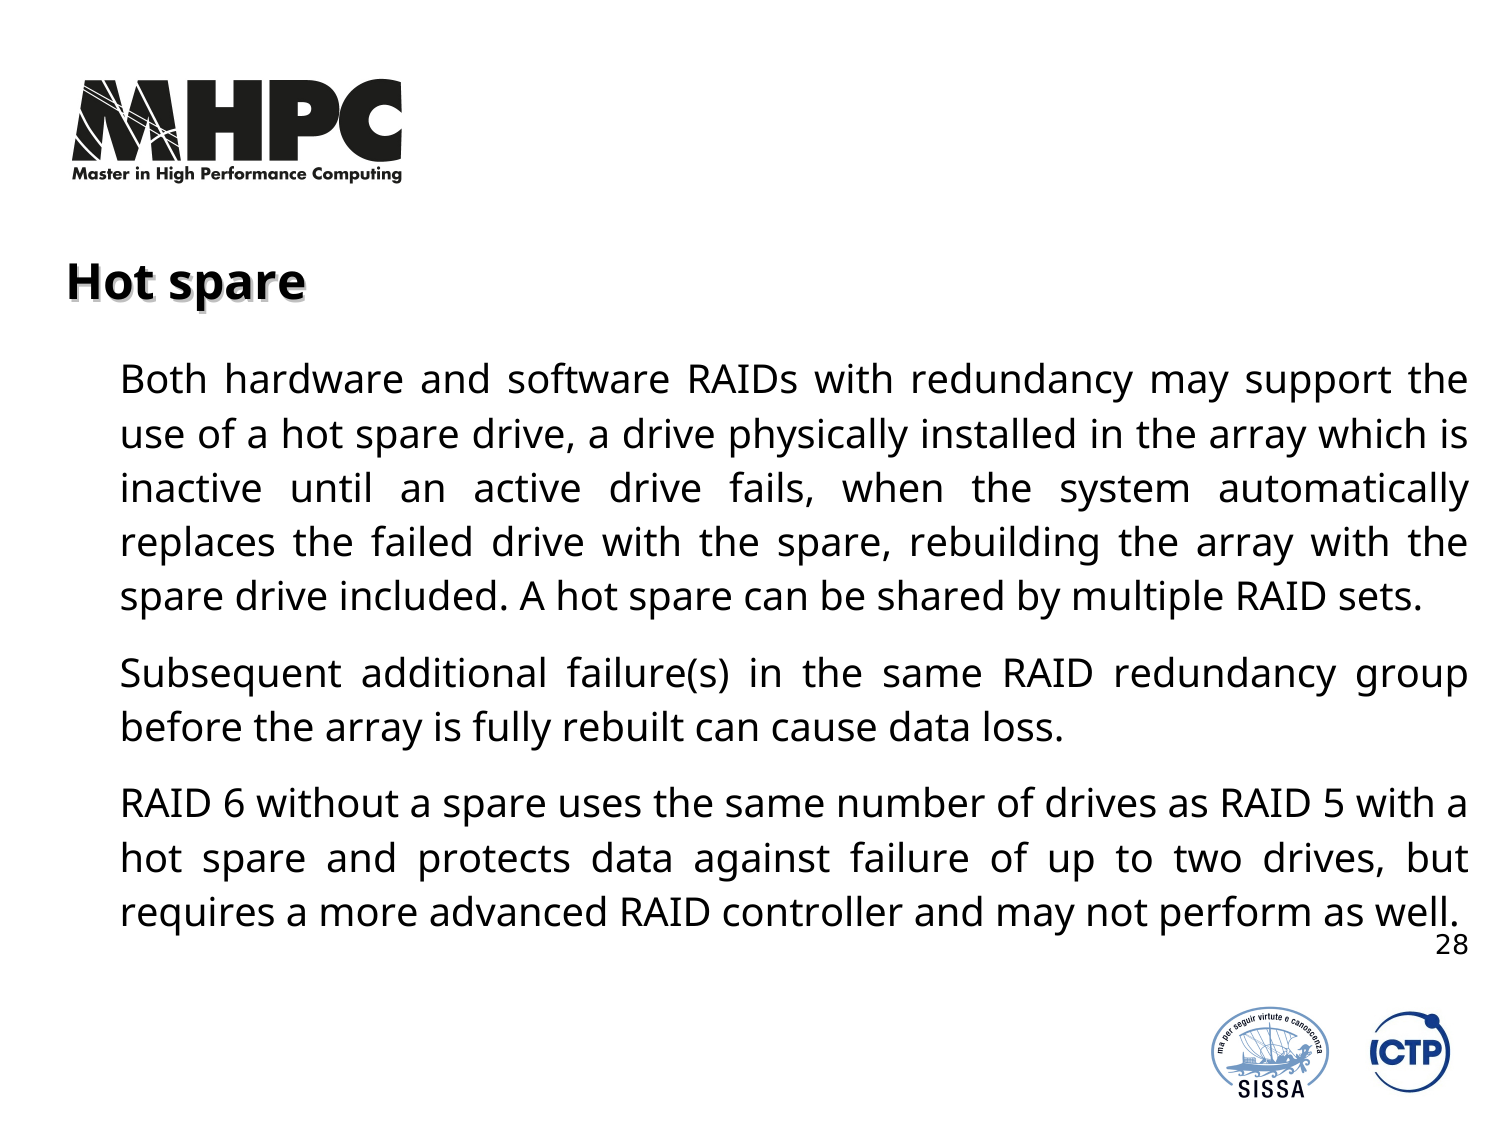

# Hot spare
Both hardware and software RAIDs with redundancy may support the use of a hot spare drive, a drive physically installed in the array which is inactive until an active drive fails, when the system automatically replaces the failed drive with the spare, rebuilding the array with the spare drive included. A hot spare can be shared by multiple RAID sets.
Subsequent additional failure(s) in the same RAID redundancy group before the array is fully rebuilt can cause data loss.
RAID 6 without a spare uses the same number of drives as RAID 5 with a hot spare and protects data against failure of up to two drives, but requires a more advanced RAID controller and may not perform as well.
28